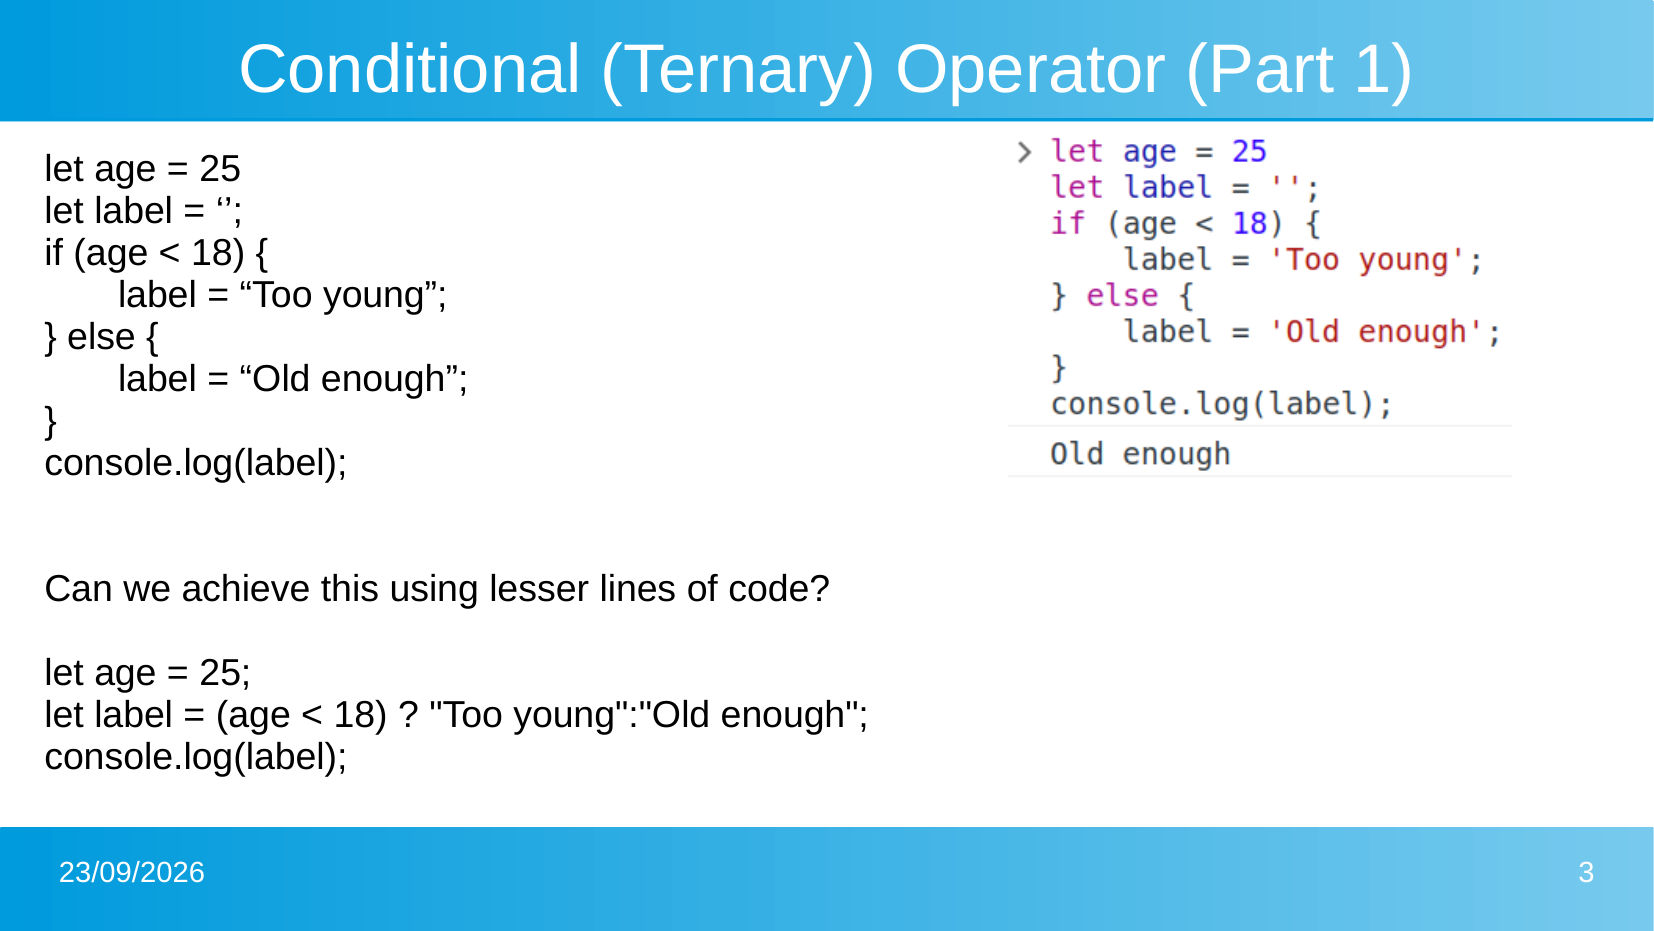

# Conditional (Ternary) Operator (Part 1)
let age = 25
let label = ‘’;
if (age < 18) {
	label = “Too young”;
} else {
	label = “Old enough”;
}
console.log(label);
Can we achieve this using lesser lines of code?
let age = 25;
let label = (age < 18) ? "Too young":"Old enough";
console.log(label);
3